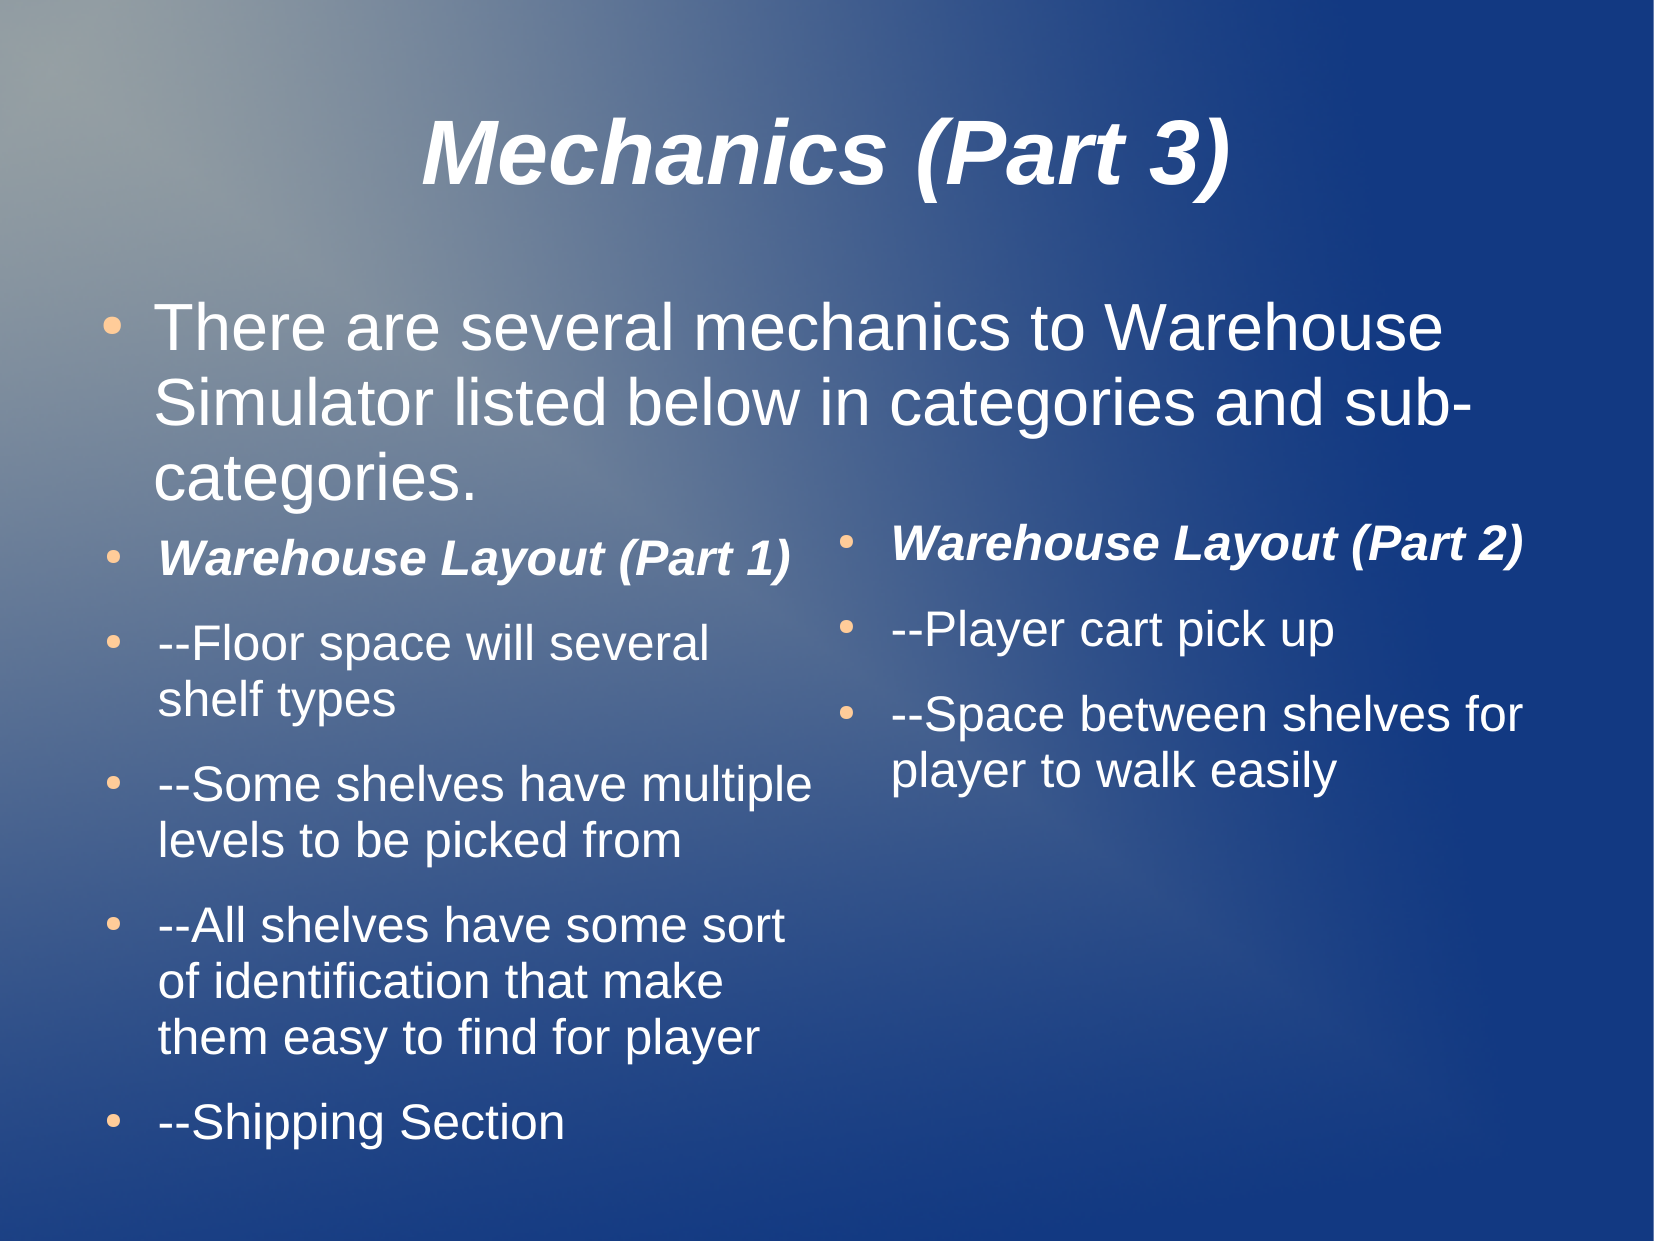

# Mechanics (Part 3)
There are several mechanics to Warehouse Simulator listed below in categories and sub-categories.
Warehouse Layout (Part 2)
--Player cart pick up
--Space between shelves for player to walk easily
Warehouse Layout (Part 1)
--Floor space will several shelf types
--Some shelves have multiple levels to be picked from
--All shelves have some sort of identification that make them easy to find for player
--Shipping Section